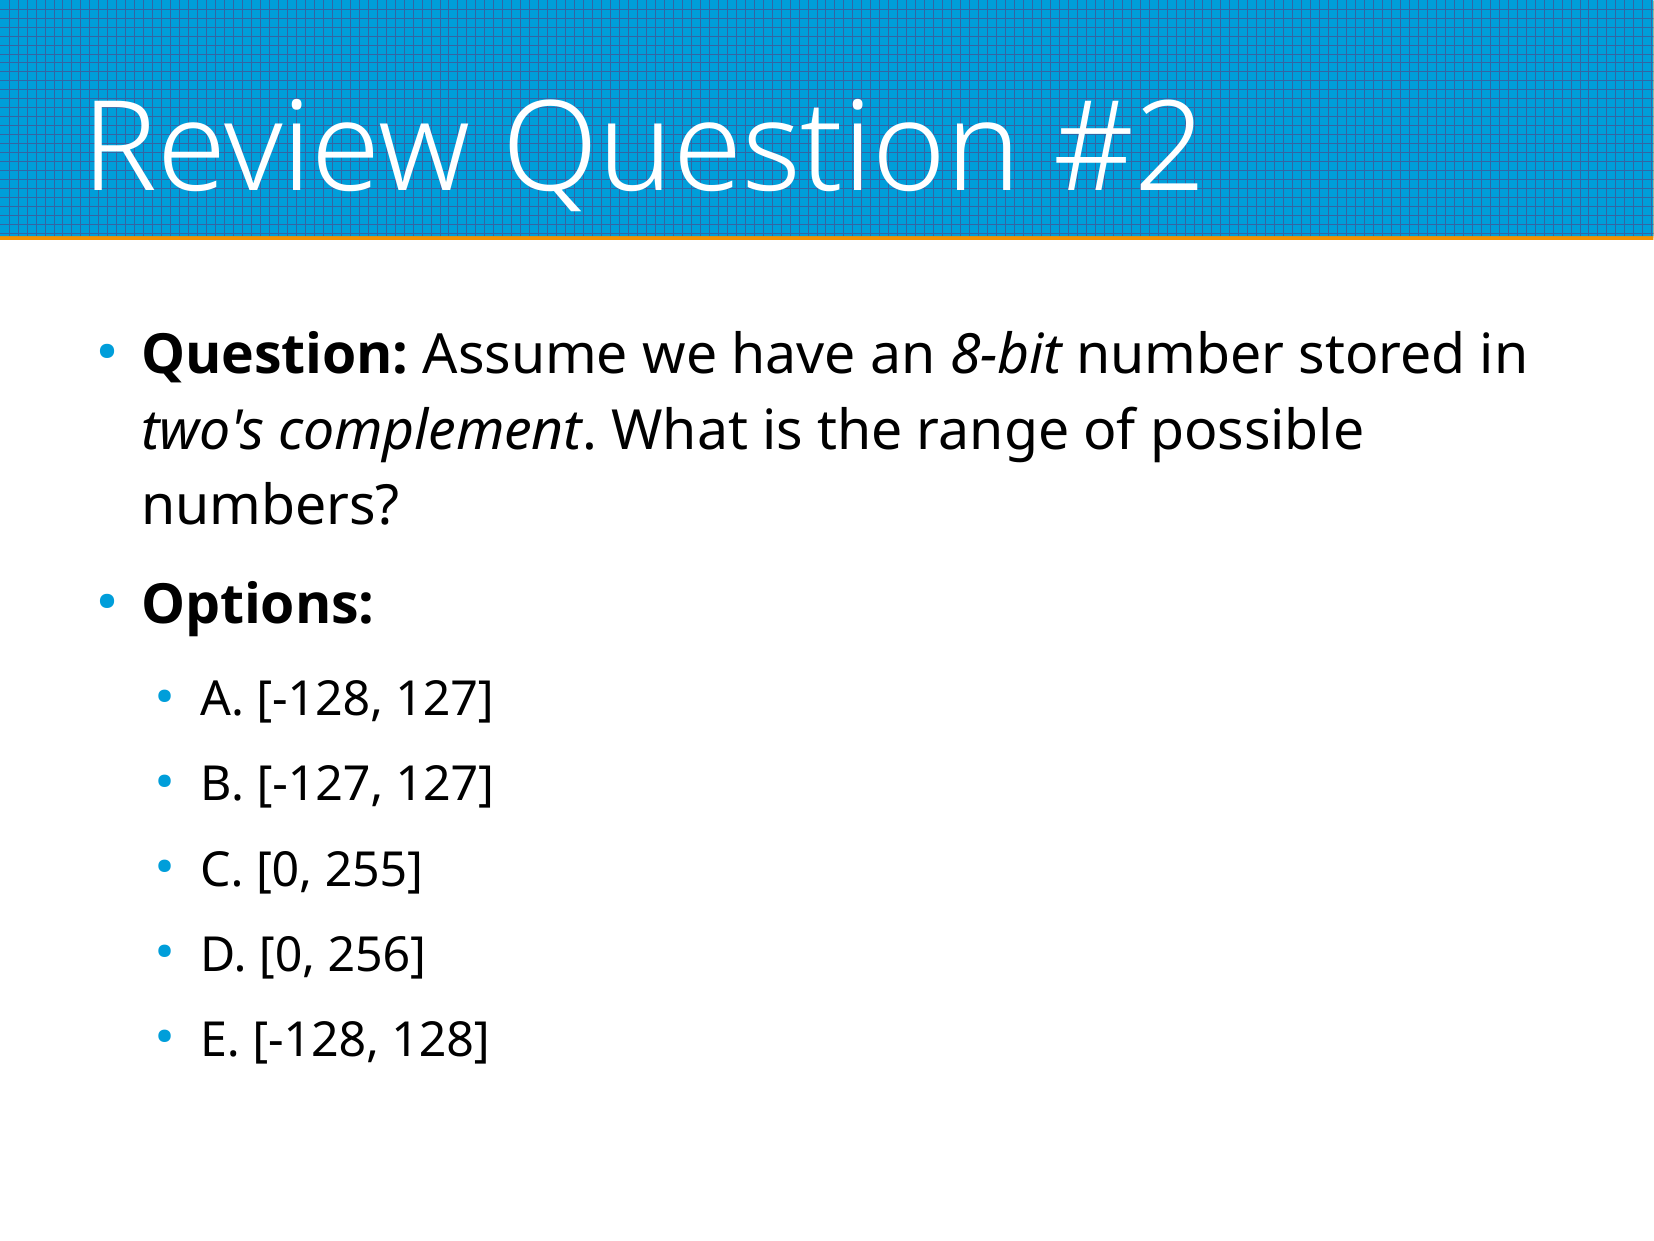

# Review Question #2
Question: Assume we have an 8-bit number stored in two's complement. What is the range of possible numbers?
Options:
A. [-128, 127]
B. [-127, 127]
C. [0, 255]
D. [0, 256]
E. [-128, 128]